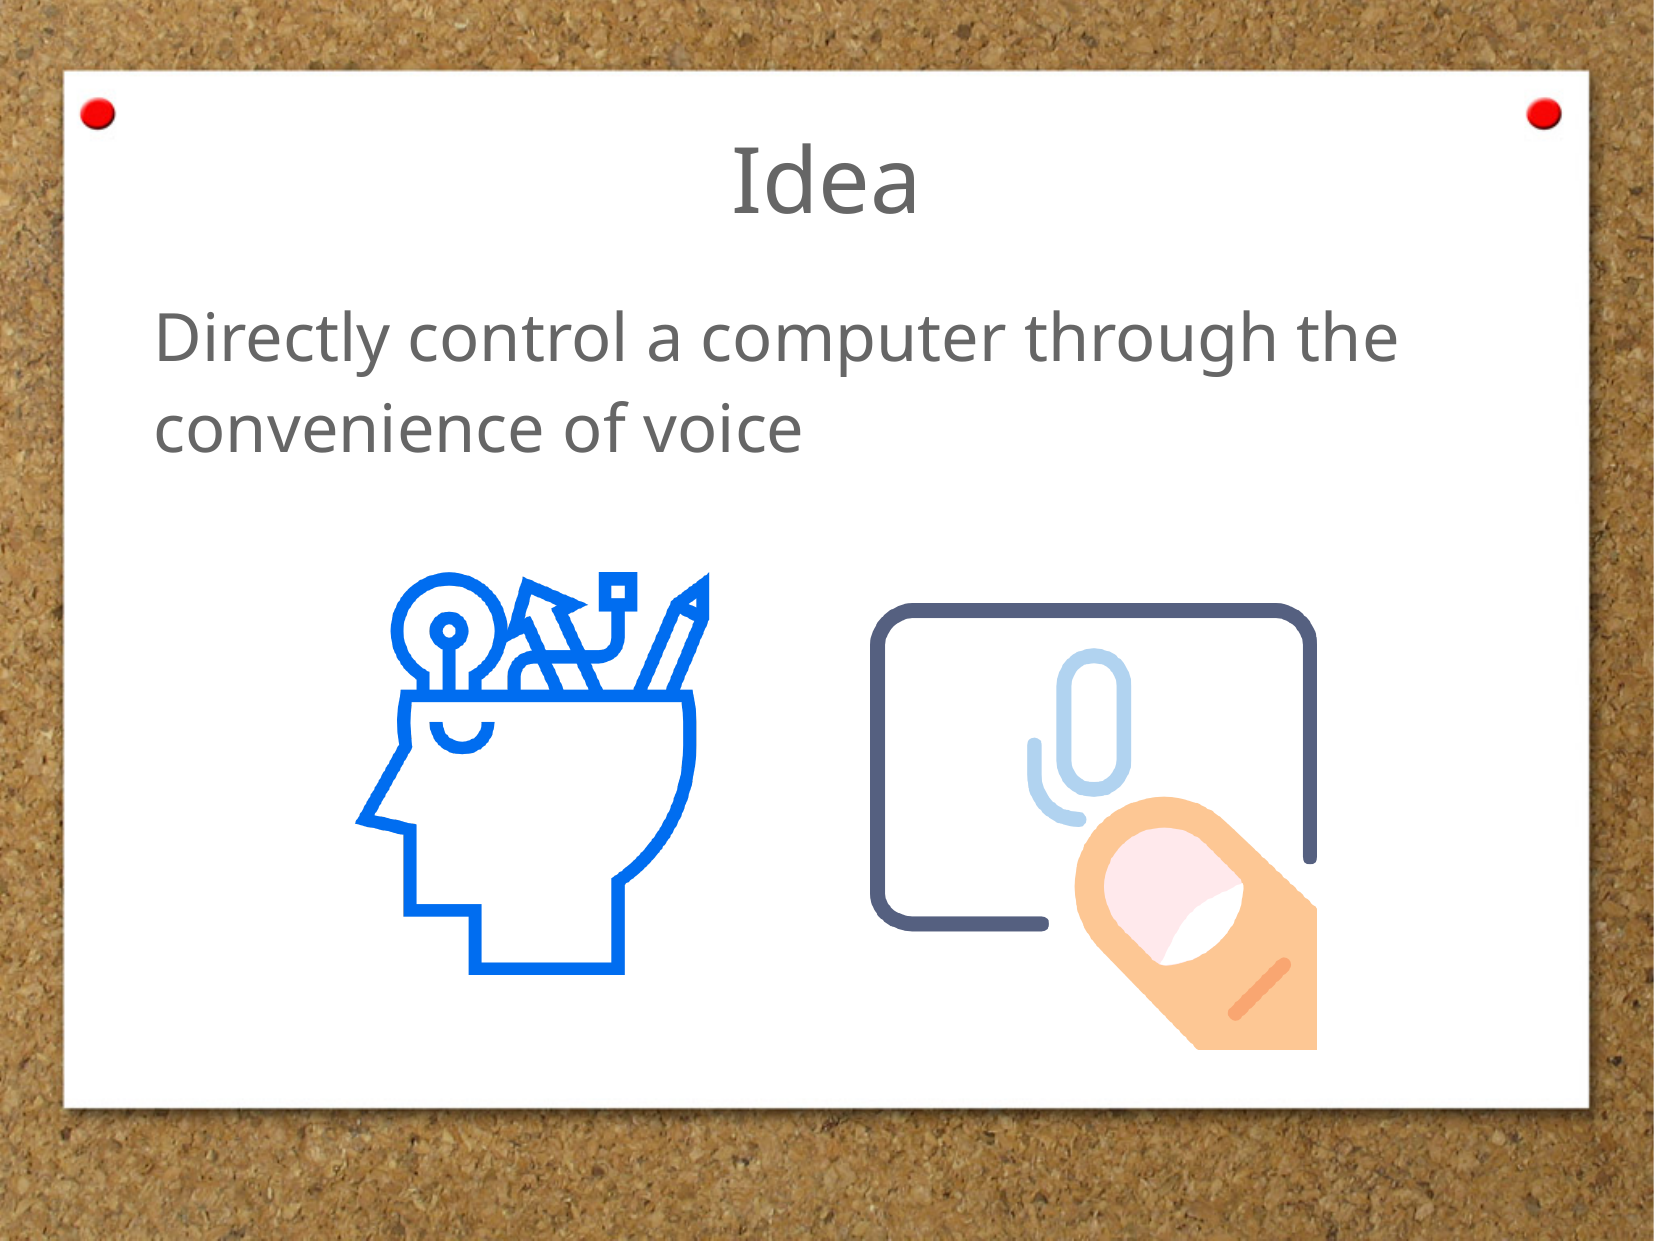

# Idea
Directly control a computer through the convenience of voice